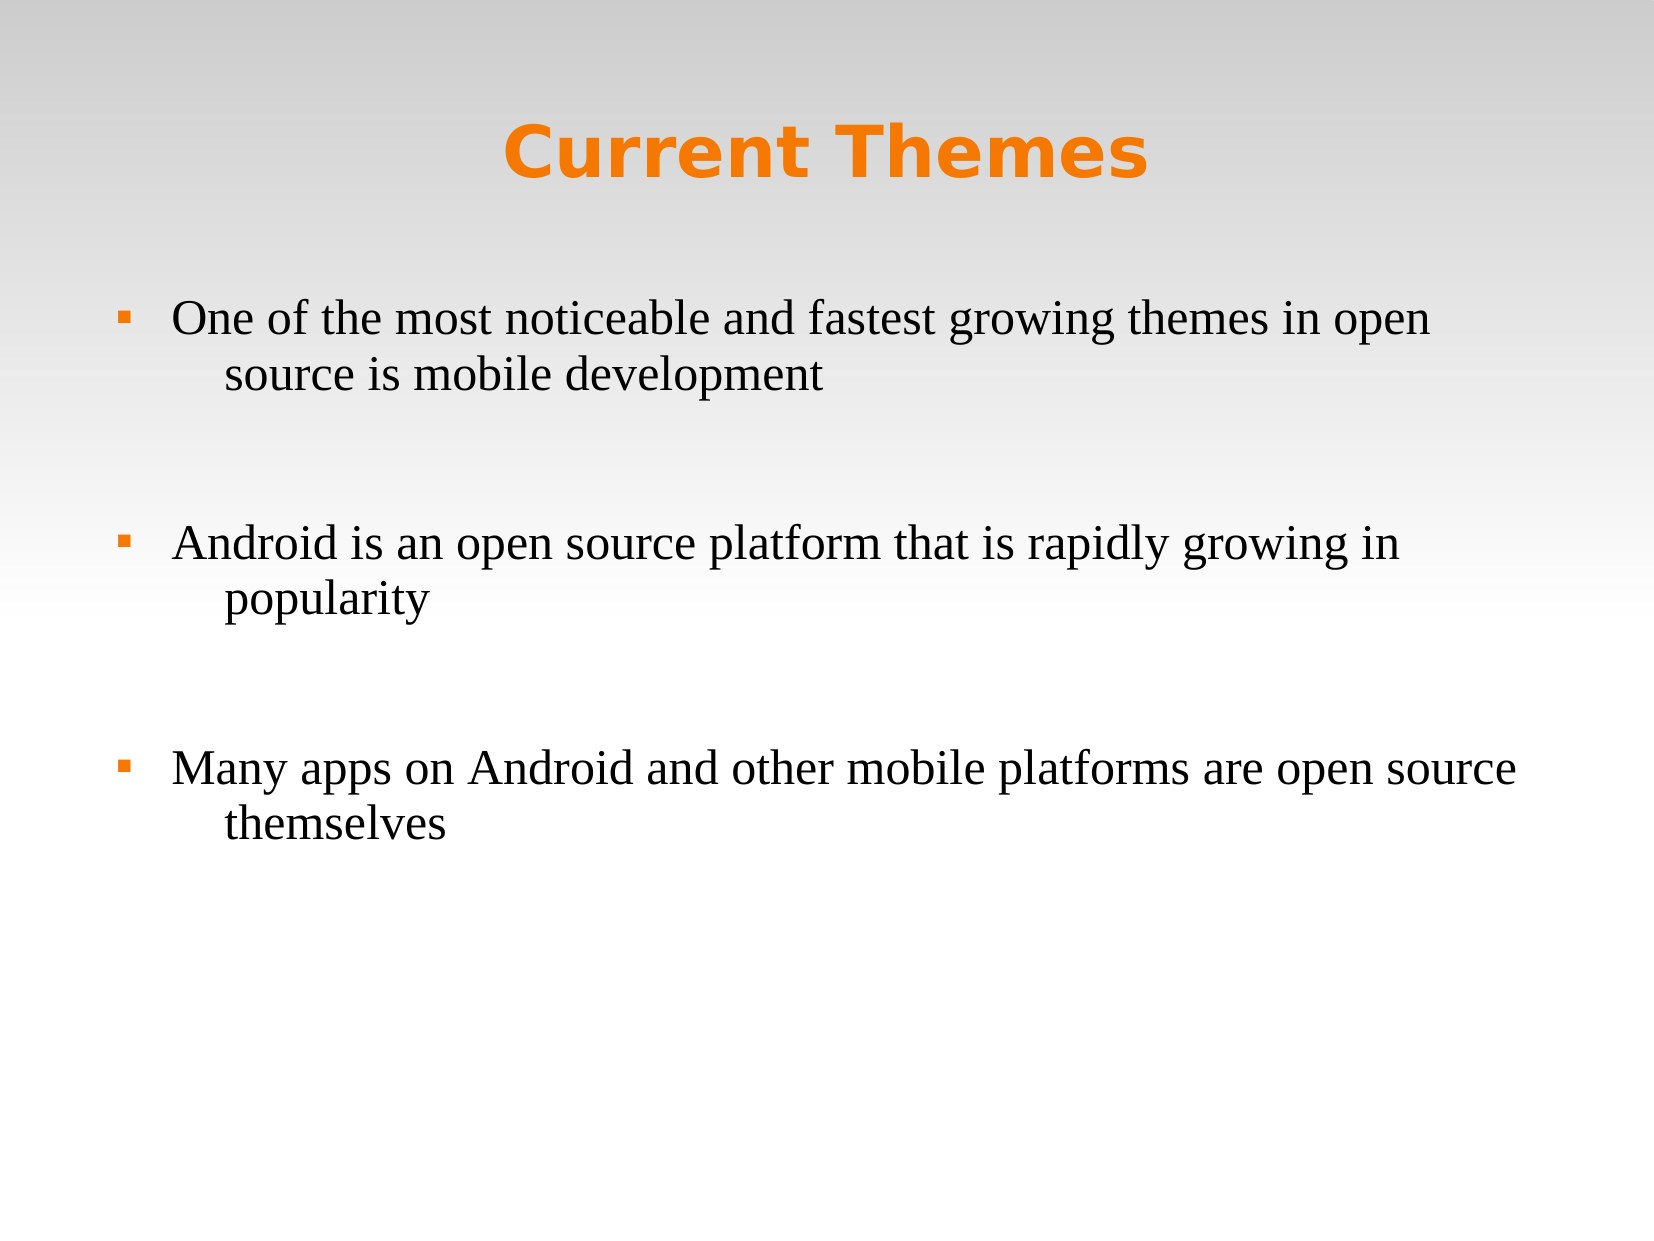

# Current Themes
One of the most noticeable and fastest growing themes in open source is mobile development
Android is an open source platform that is rapidly growing in popularity
Many apps on Android and other mobile platforms are open source themselves